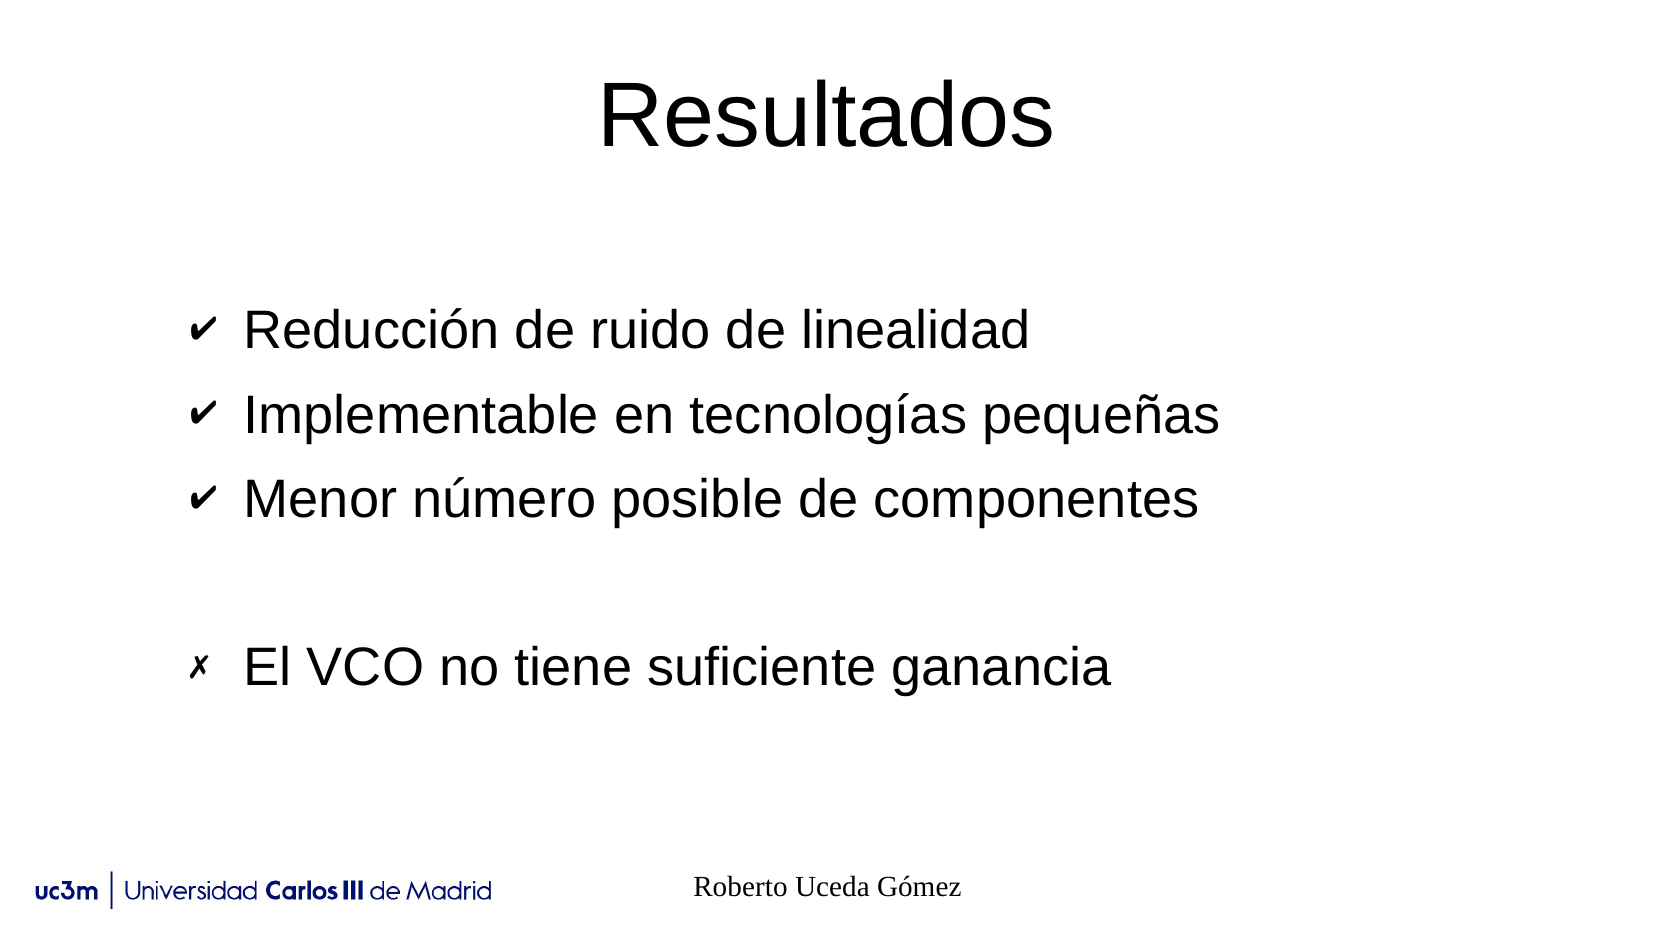

# Resultados
Reducción de ruido de linealidad
Implementable en tecnologías pequeñas
Menor número posible de componentes
El VCO no tiene suficiente ganancia